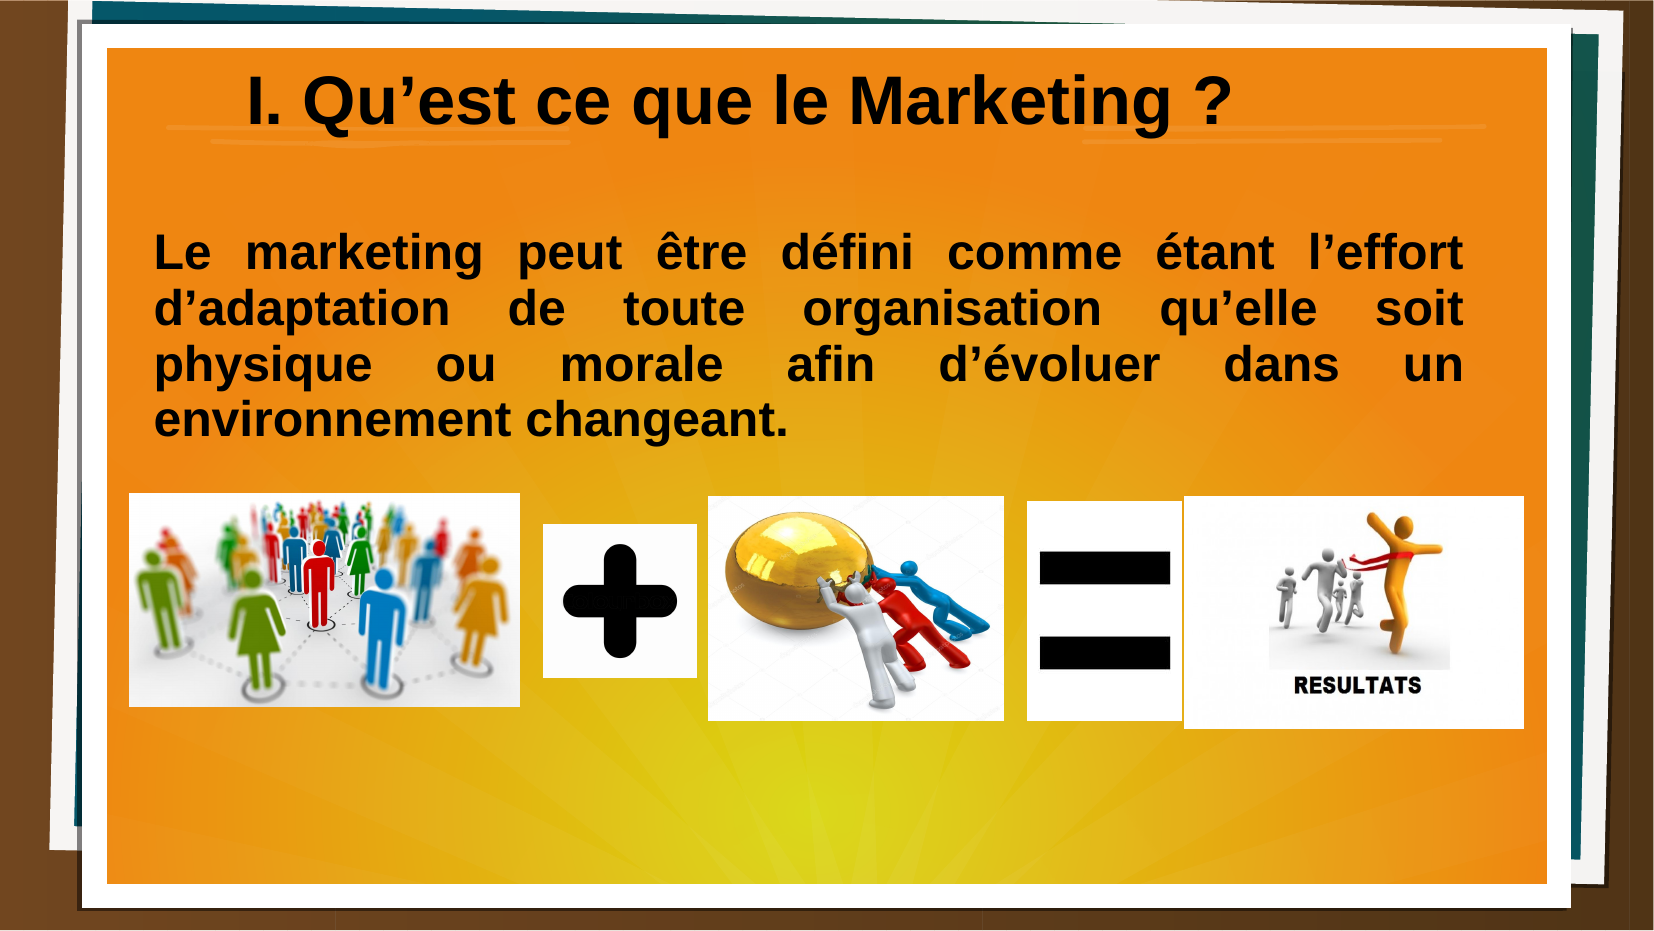

# I. Qu’est ce que le Marketing ?
Le marketing peut être défini comme étant l’effort d’adaptation de toute organisation qu’elle soit physique ou morale afin d’évoluer dans un environnement changeant.